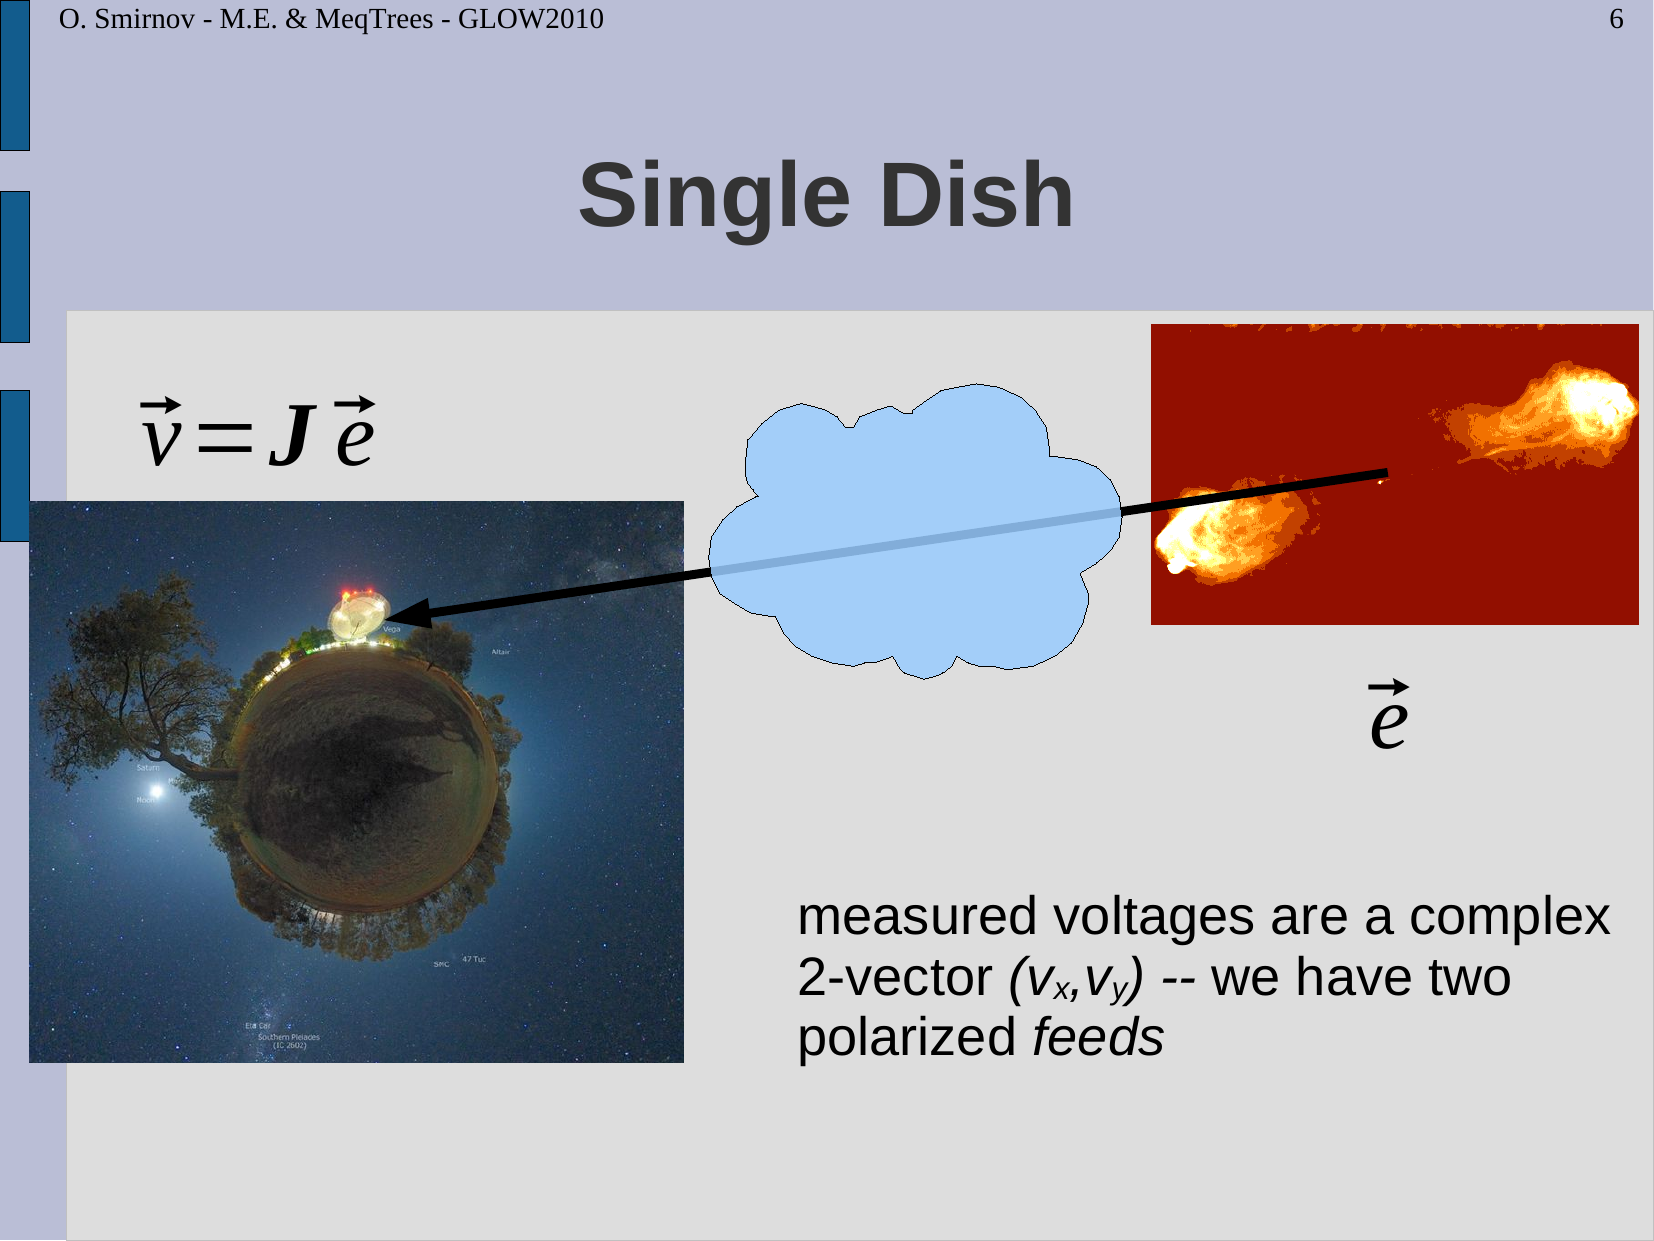

O. Smirnov - M.E. & MeqTrees - GLOW2010
6
# Single Dish
measured voltages are a complex 2-vector (vx,vy) -- we have two polarized feeds